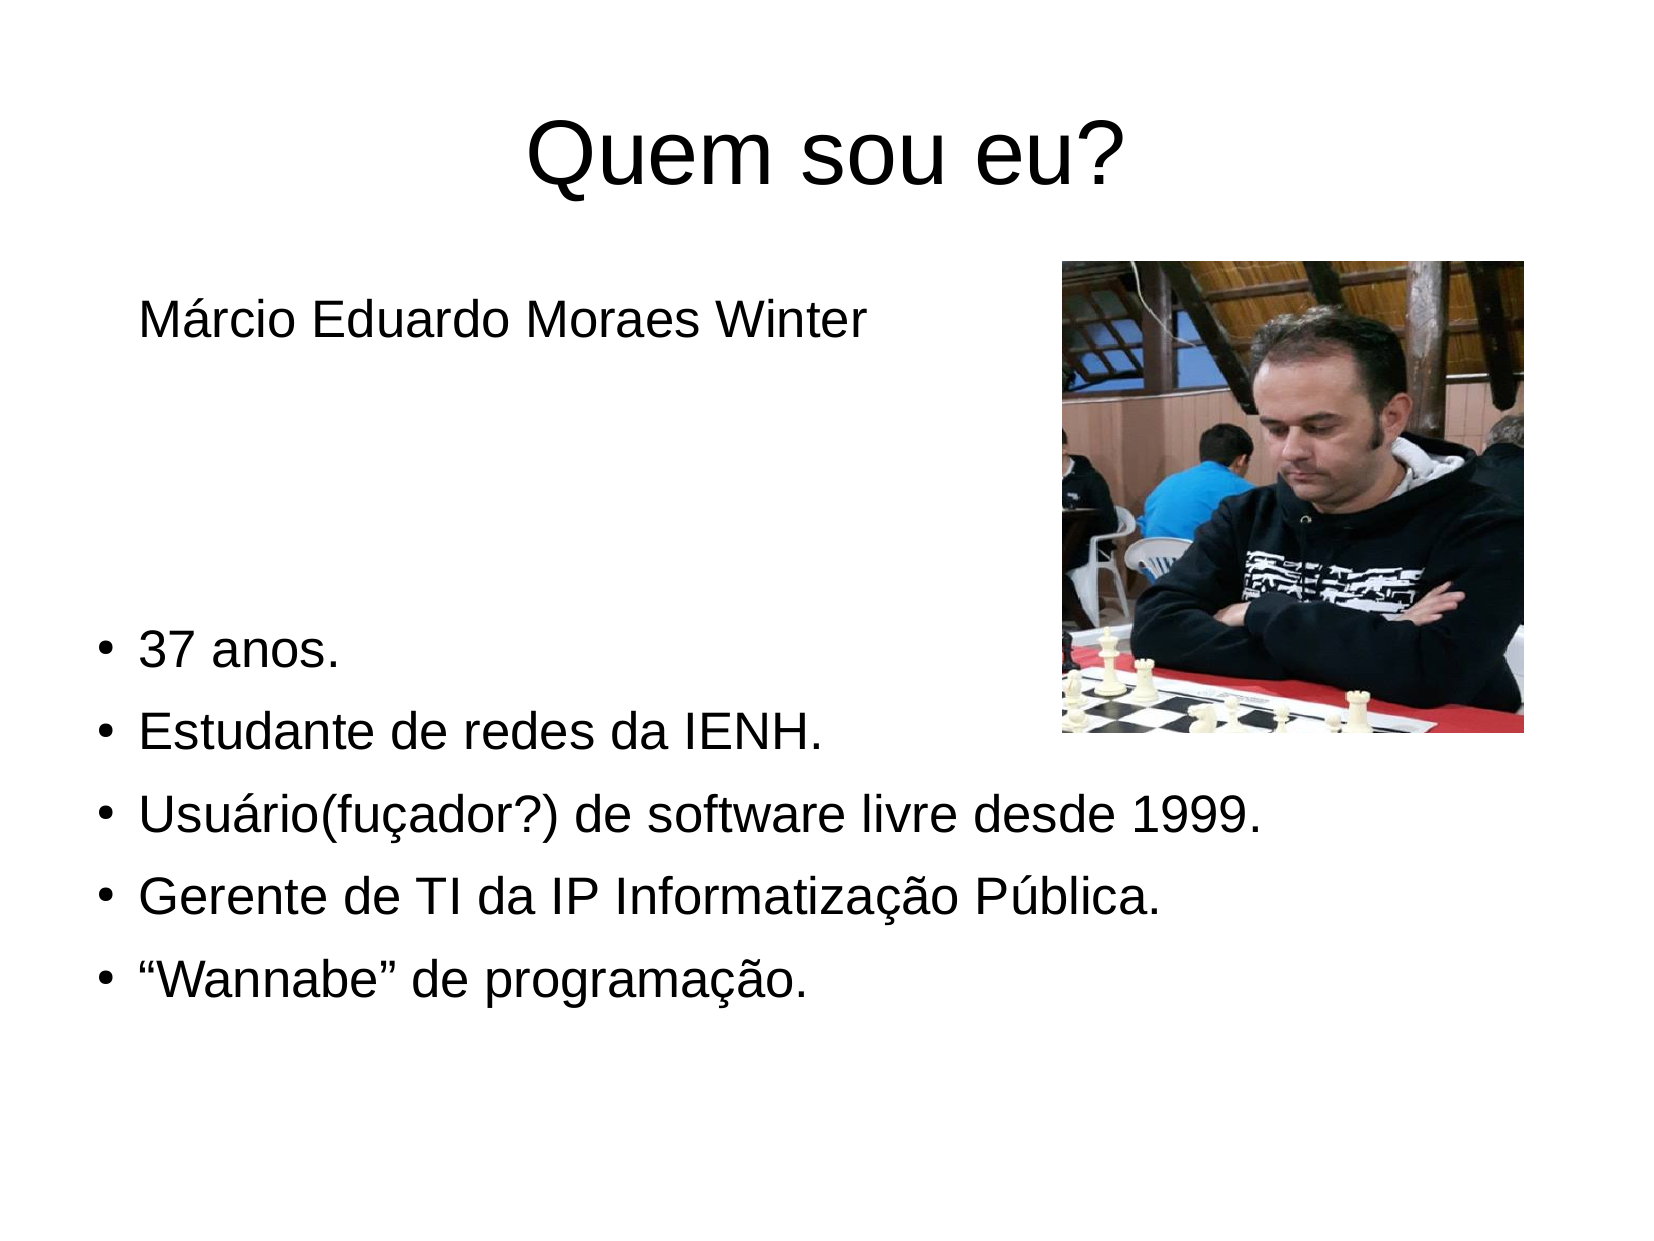

# Quem sou eu?
Márcio Eduardo Moraes Winter
37 anos.
Estudante de redes da IENH.
Usuário(fuçador?) de software livre desde 1999.
Gerente de TI da IP Informatização Pública.
“Wannabe” de programação.